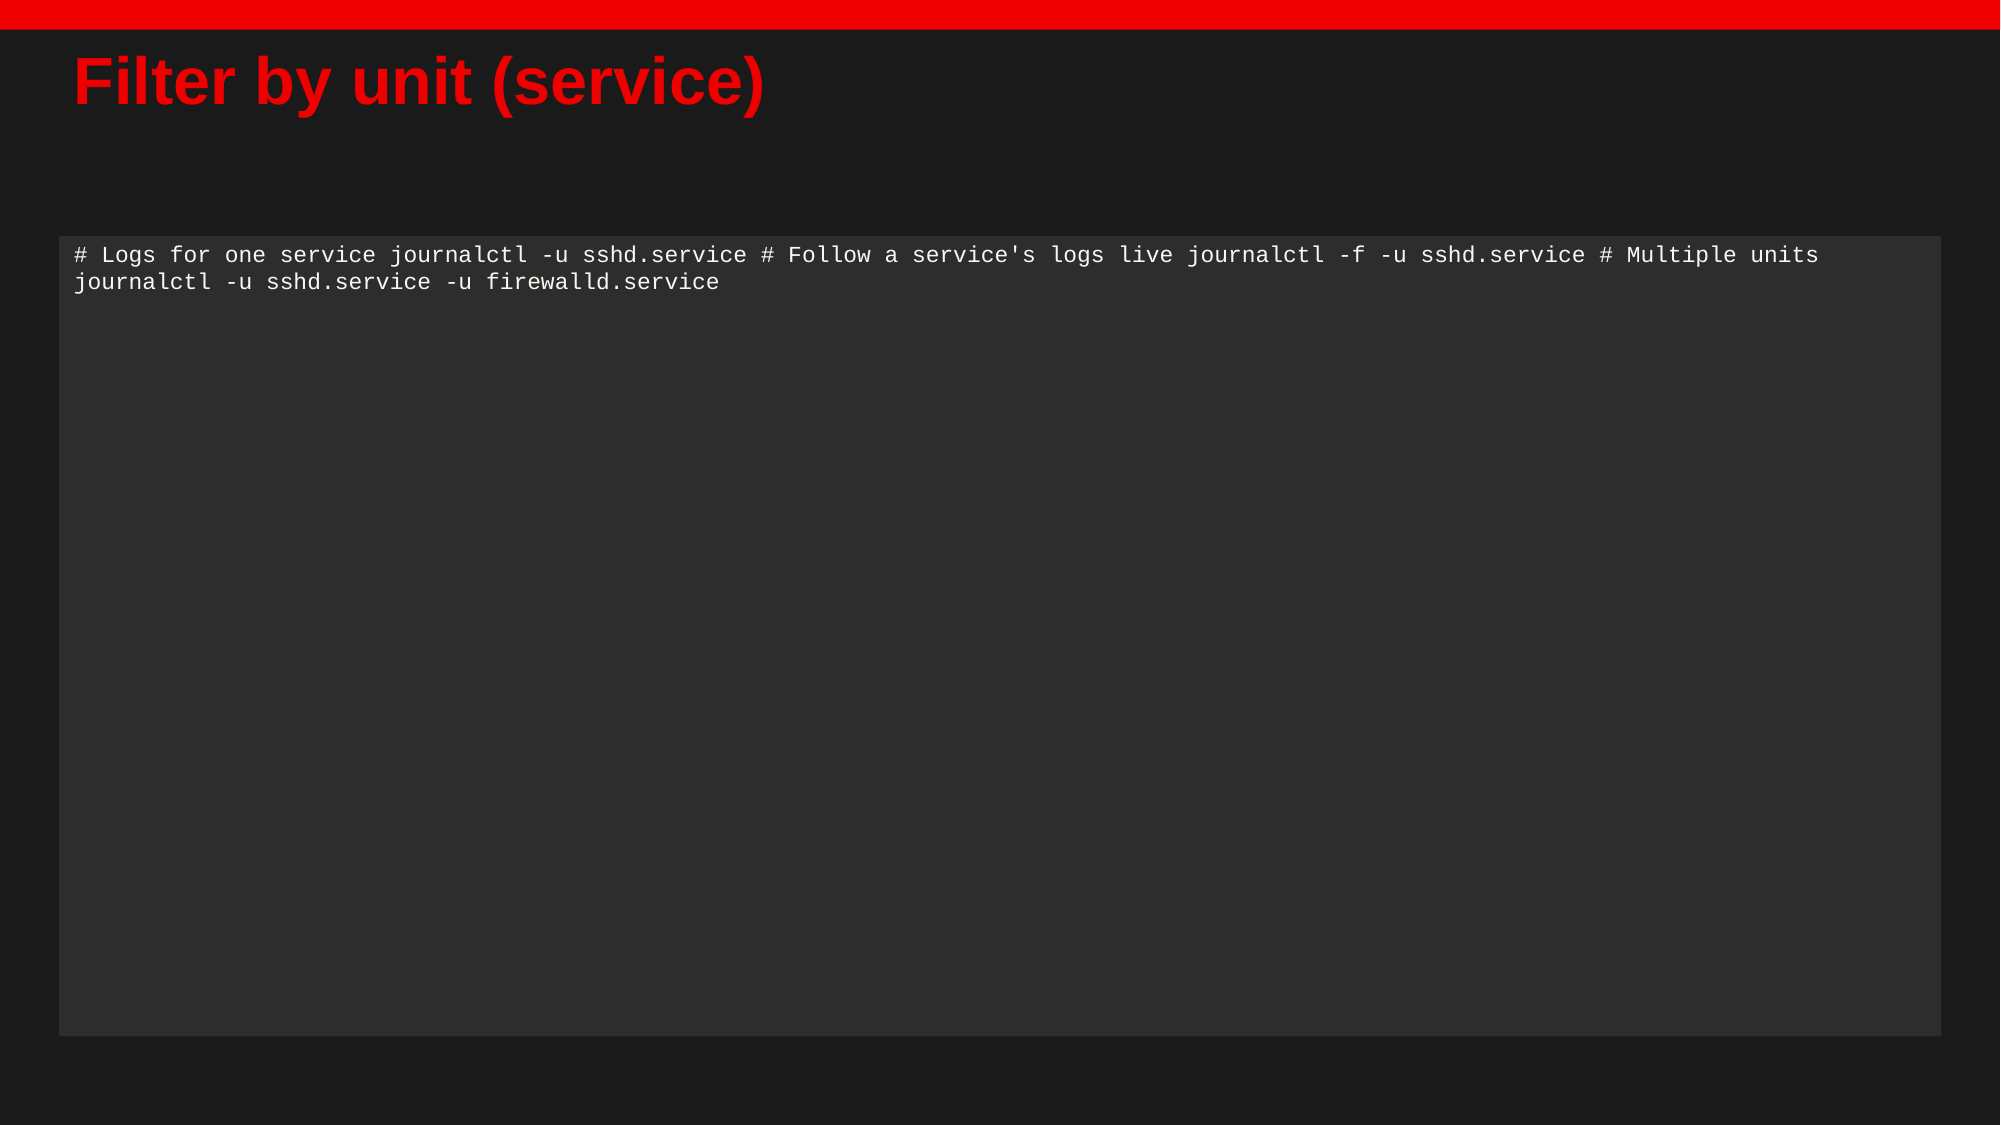

Filter by unit (service)
# Logs for one service journalctl -u sshd.service # Follow a service's logs live journalctl -f -u sshd.service # Multiple units journalctl -u sshd.service -u firewalld.service